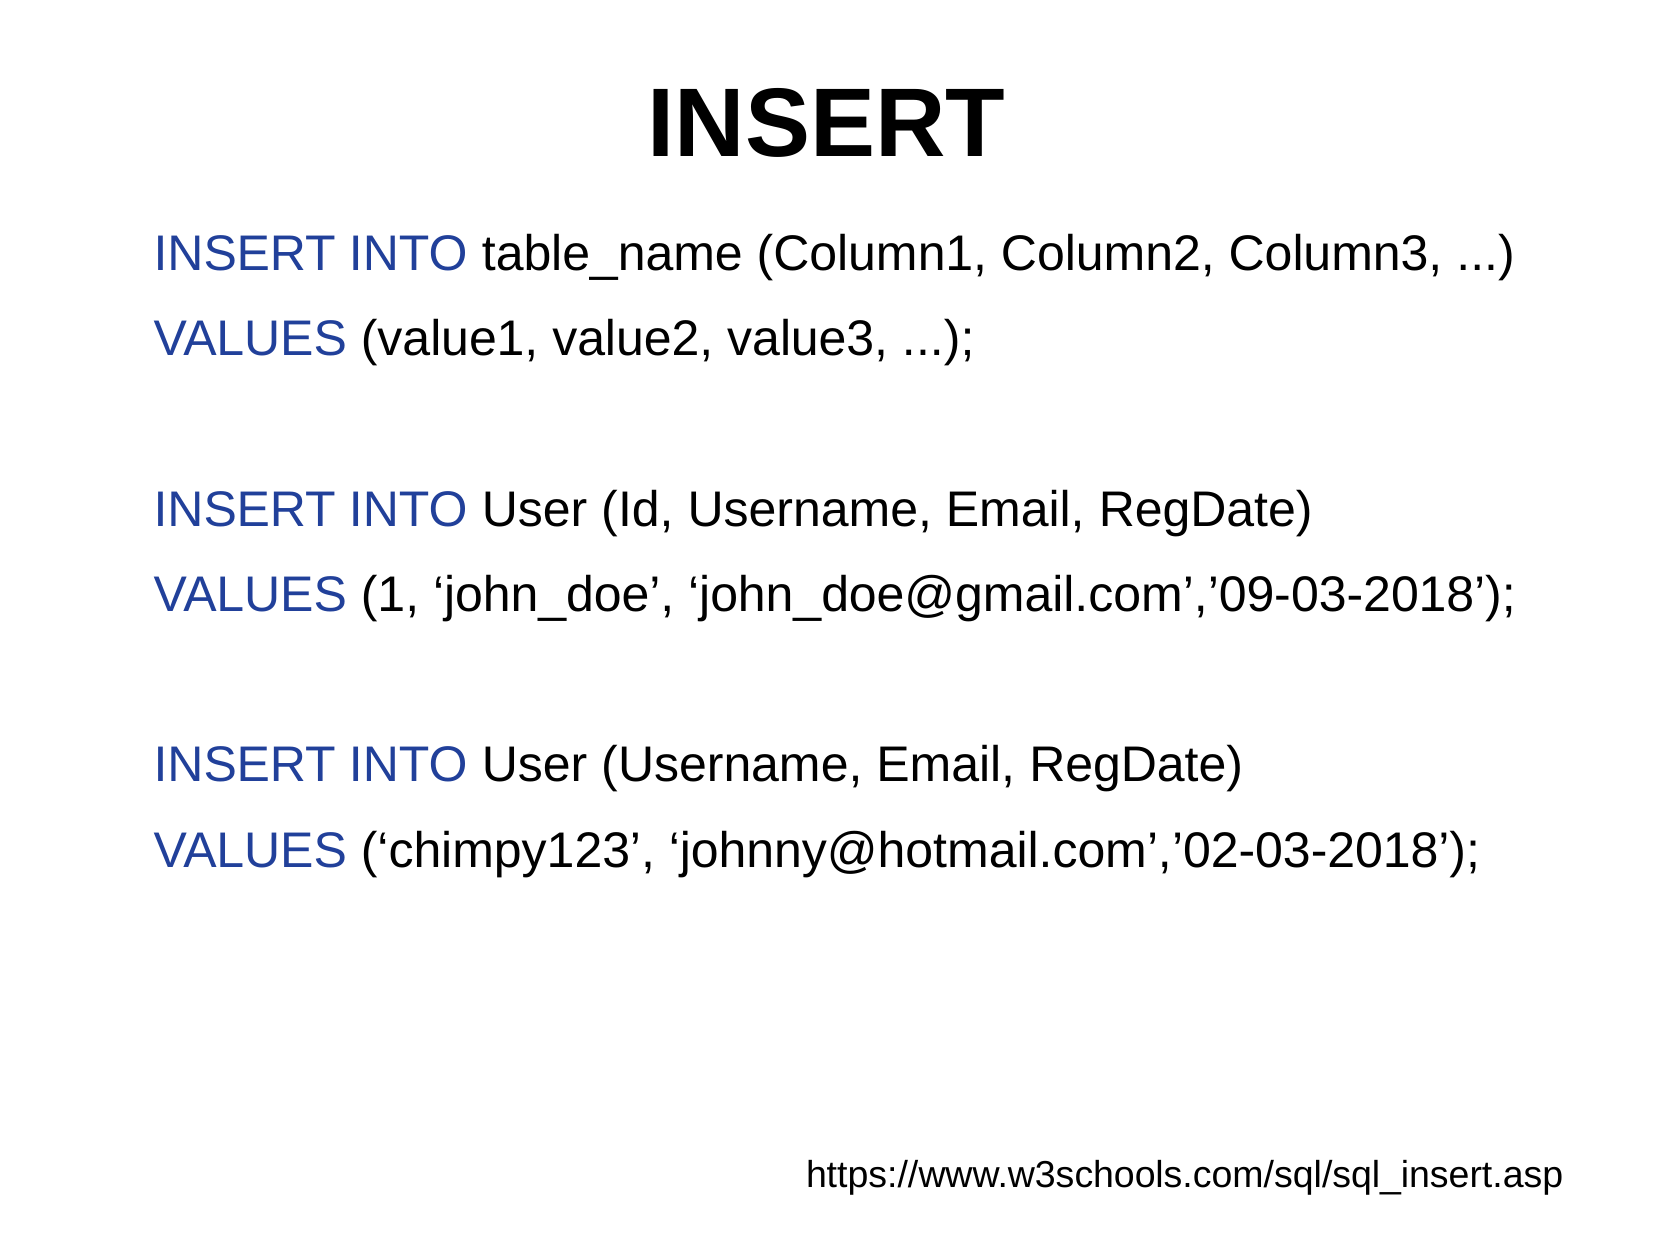

# INSERT
INSERT INTO table_name (Column1, Column2, Column3, ...)
VALUES (value1, value2, value3, ...);
INSERT INTO User (Id, Username, Email, RegDate)
VALUES (1, ‘john_doe’, ‘john_doe@gmail.com’,’09-03-2018’);
INSERT INTO User (Username, Email, RegDate)
VALUES (‘chimpy123’, ‘johnny@hotmail.com’,’02-03-2018’);
https://www.w3schools.com/sql/sql_insert.asp